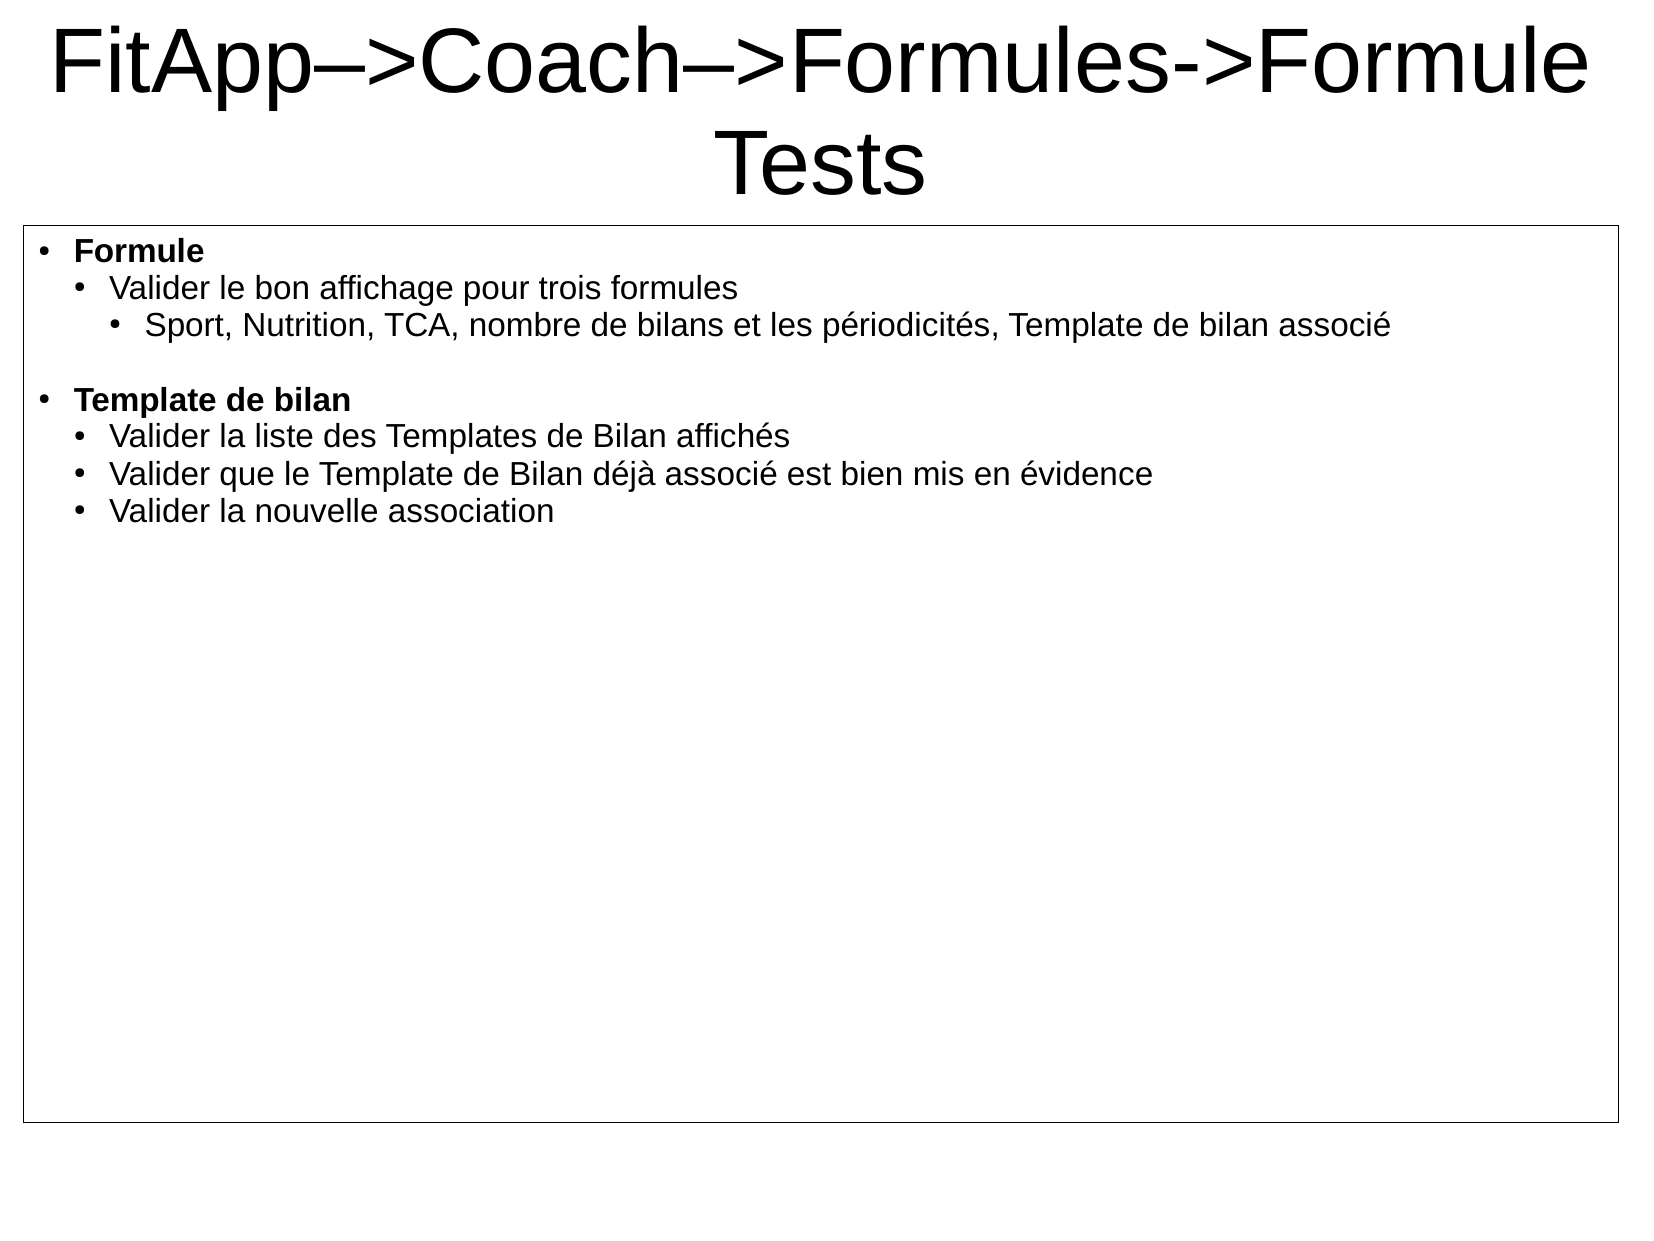

# FitApp–>Coach–>Formules->Formule Tests
Formule
Valider le bon affichage pour trois formules
Sport, Nutrition, TCA, nombre de bilans et les périodicités, Template de bilan associé
Template de bilan
Valider la liste des Templates de Bilan affichés
Valider que le Template de Bilan déjà associé est bien mis en évidence
Valider la nouvelle association